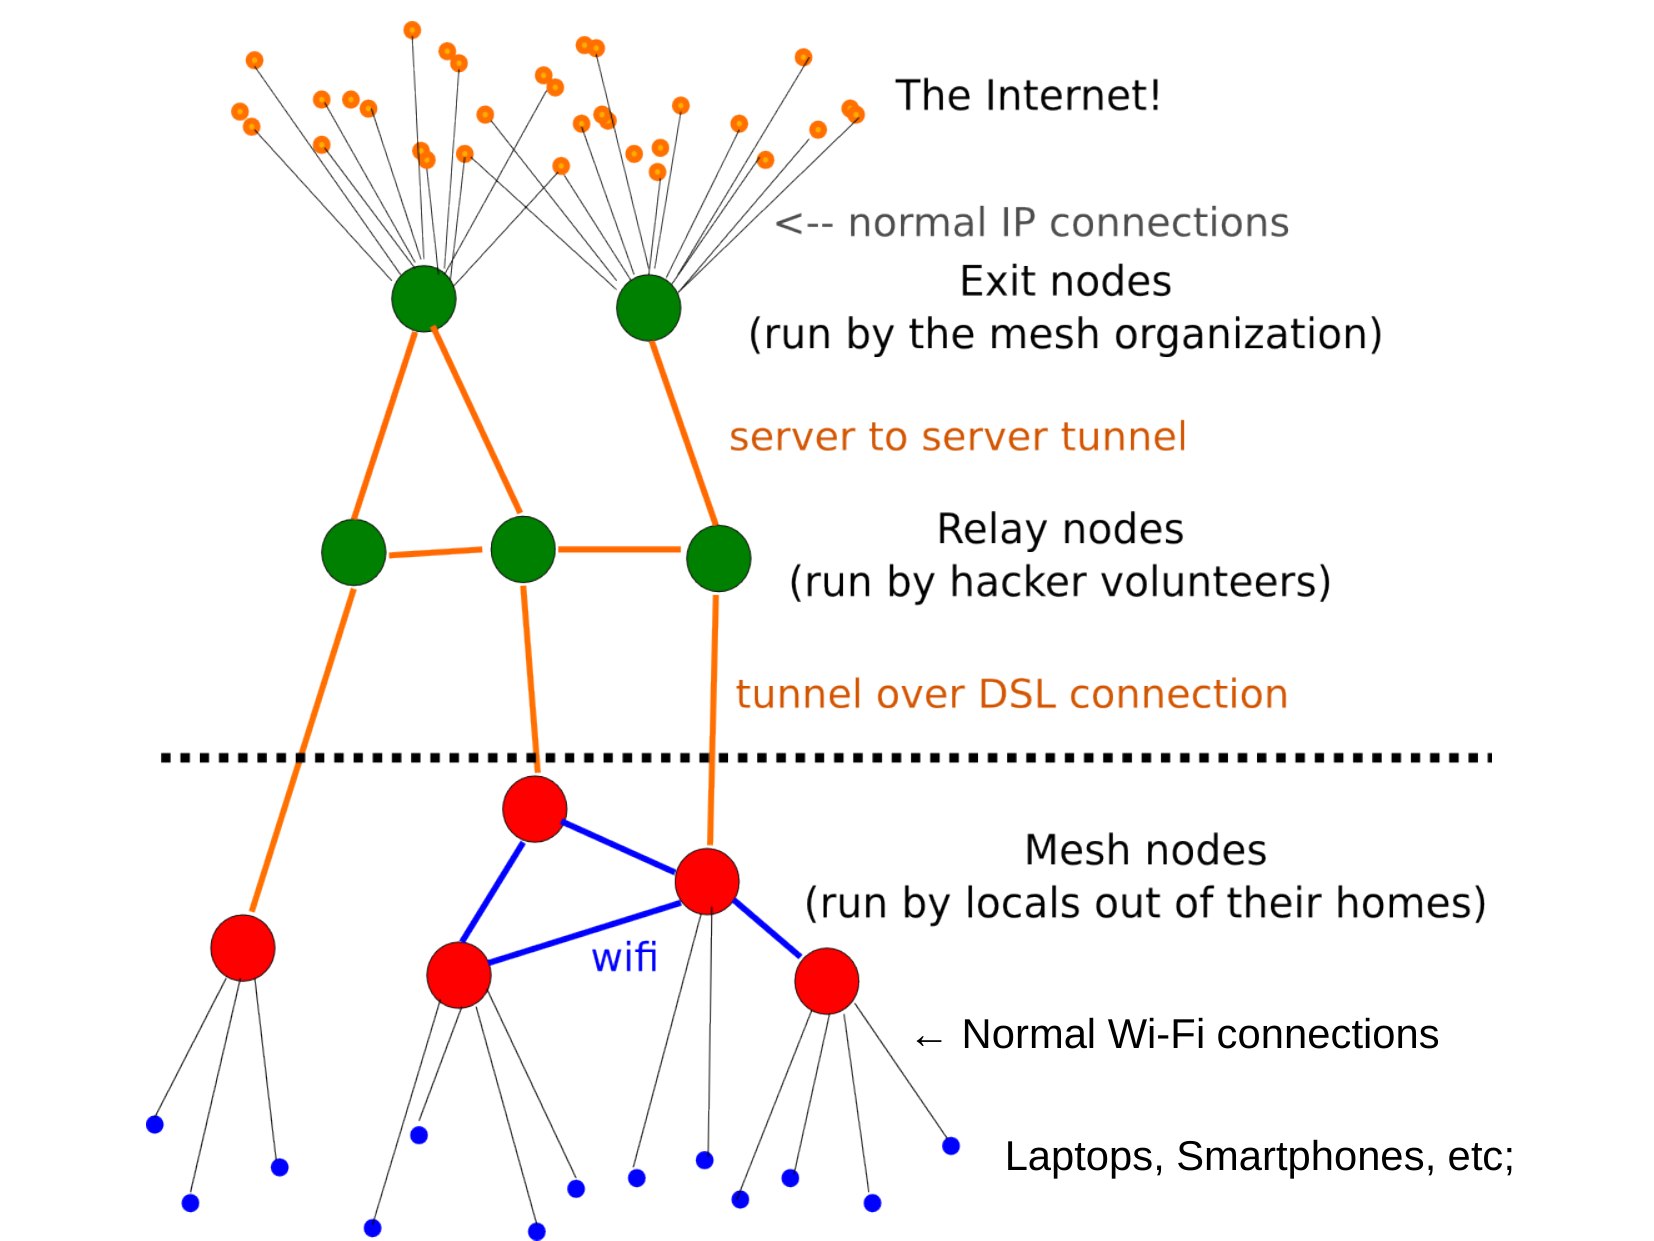

← Normal Wi-Fi connections
Laptops, Smartphones, etc;